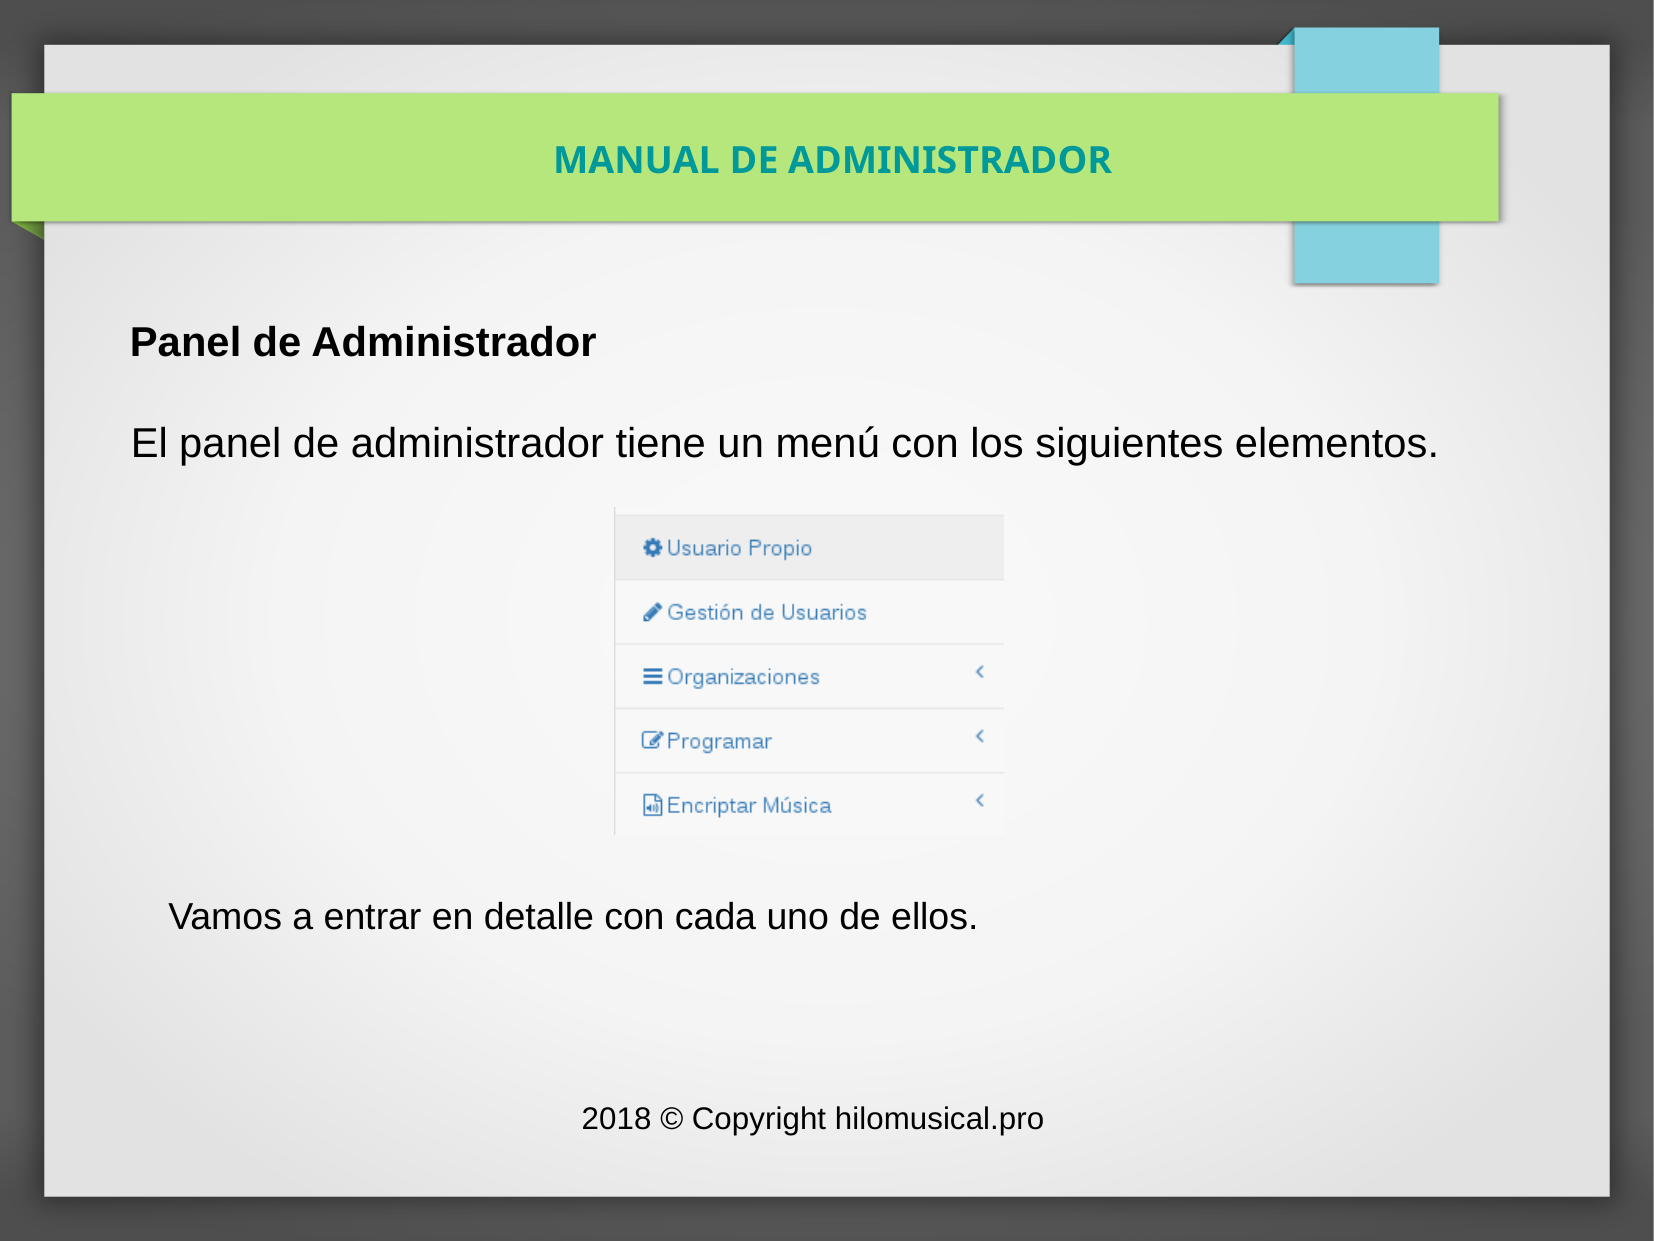

# MANUAL DE ADMINISTRADOR
Panel de Administrador
El panel de administrador tiene un menú con los siguientes elementos.
Vamos a entrar en detalle con cada uno de ellos.
2018 © Copyright hilomusical.pro